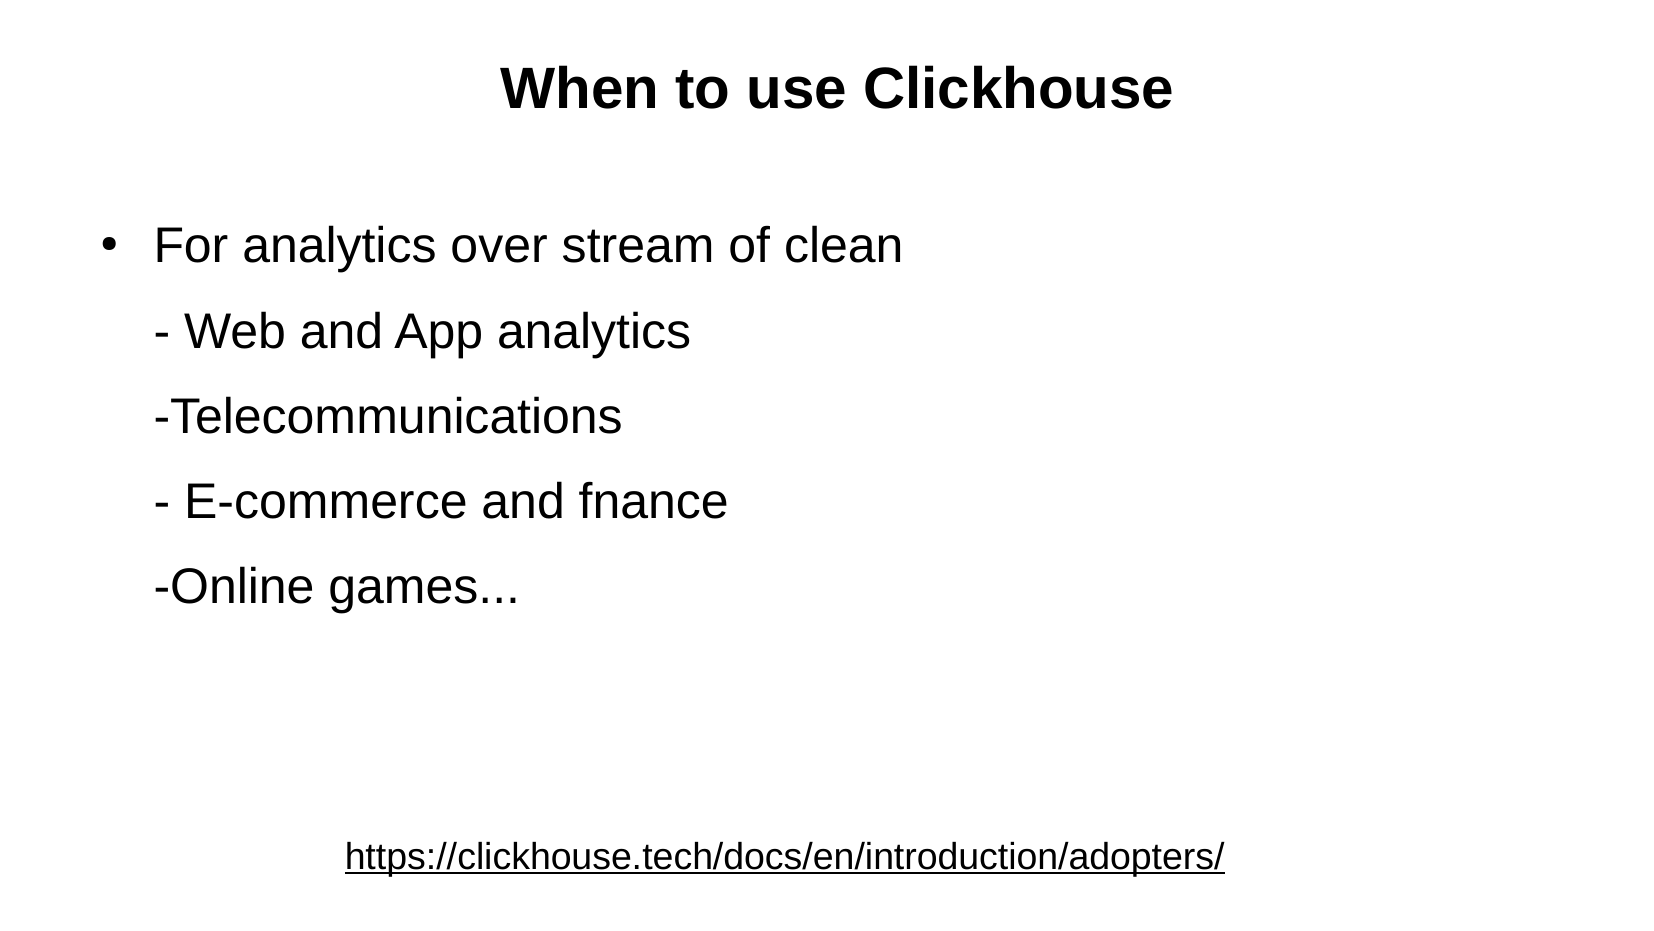

When to use Clickhouse
# For analytics over stream of clean
- Web and App analytics
-Telecommunications
- E-commerce and fnance
-Online games...
https://clickhouse.tech/docs/en/introduction/adopters/